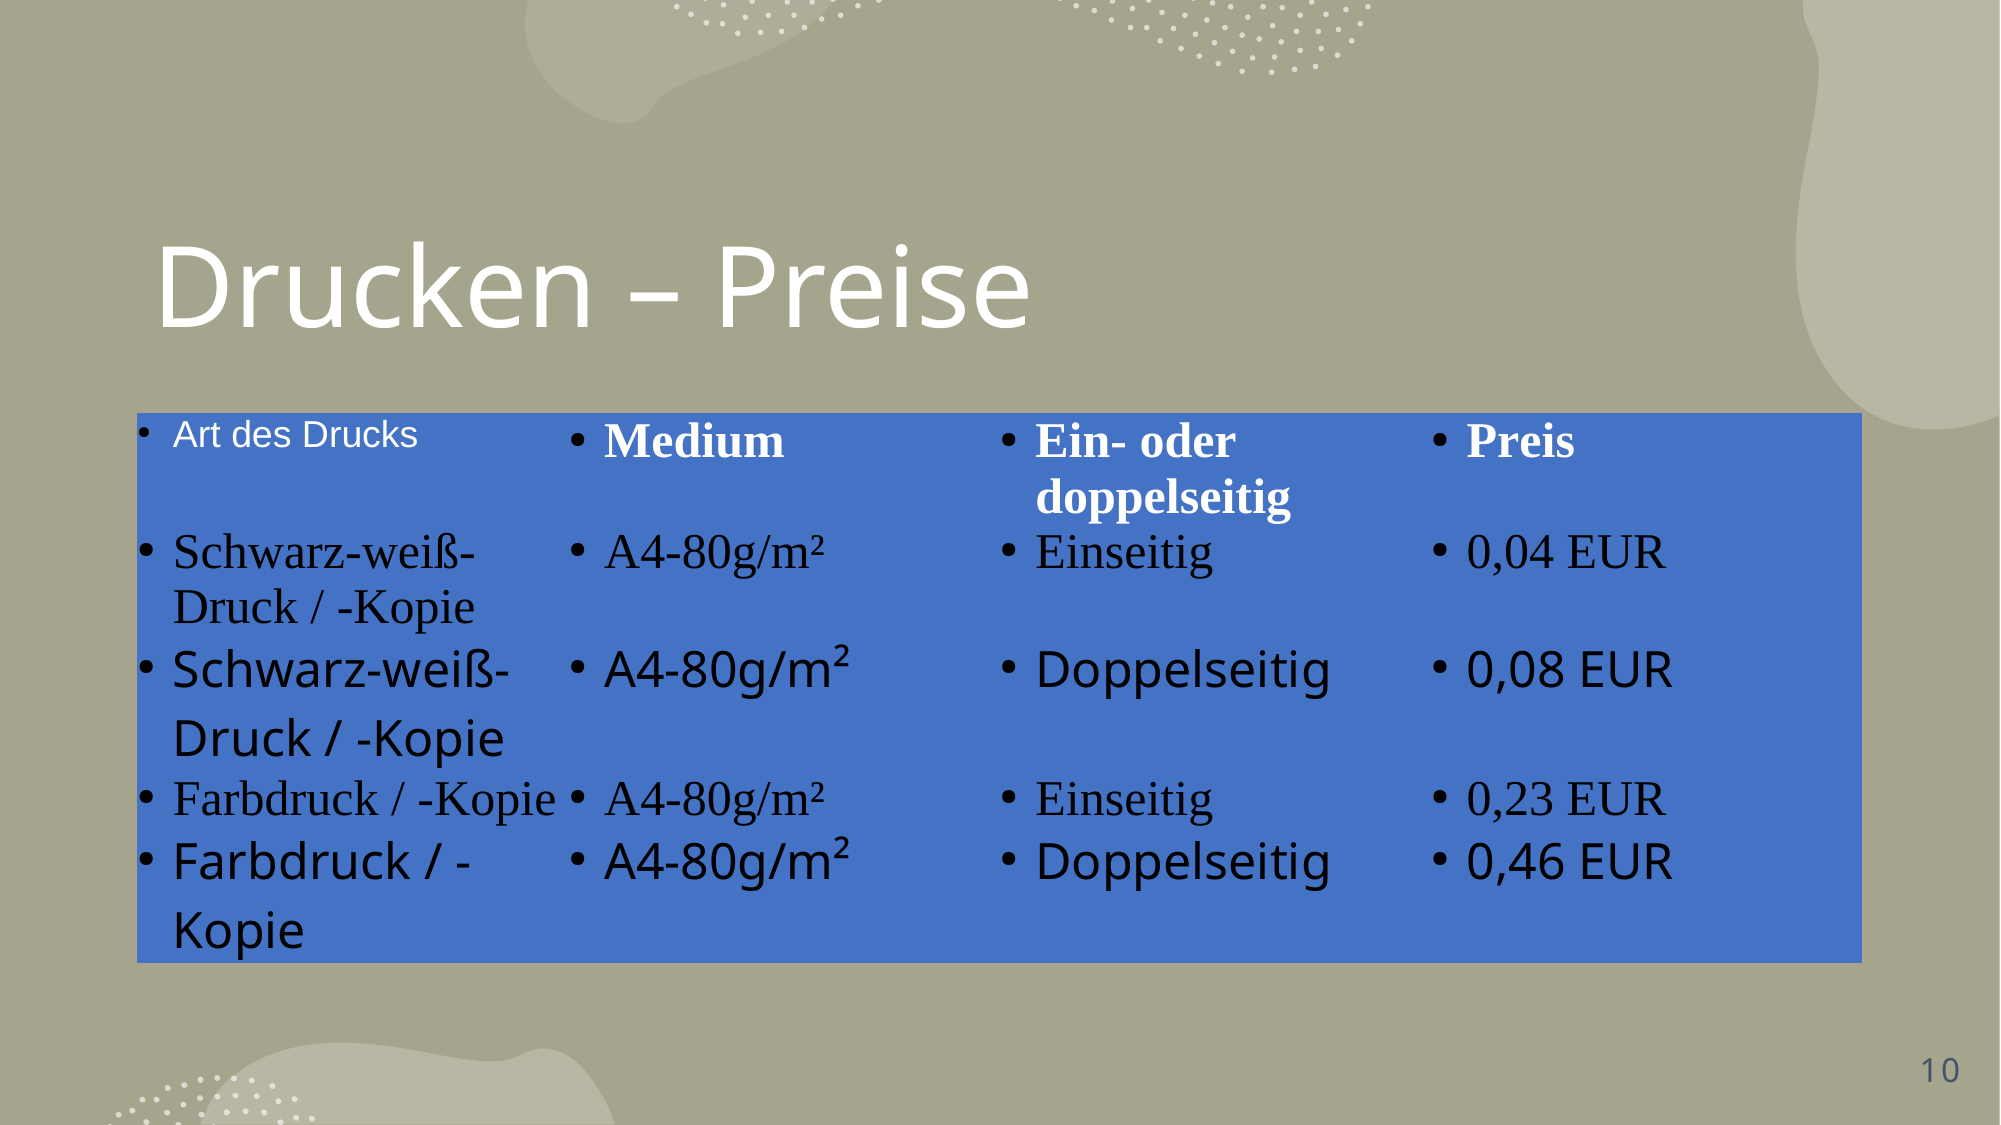

# Drucken – Preise
| Art des Drucks | Medium | Ein- oder doppelseitig | Preis |
| --- | --- | --- | --- |
| Schwarz-weiß-Druck / -Kopie | A4-80g/m² | Einseitig | 0,04 EUR |
| Schwarz-weiß-Druck / -Kopie | A4-80g/m² | Doppelseitig | 0,08 EUR |
| Farbdruck / -Kopie | A4-80g/m² | Einseitig | 0,23 EUR |
| Farbdruck / -Kopie | A4-80g/m² | Doppelseitig | 0,46 EUR |